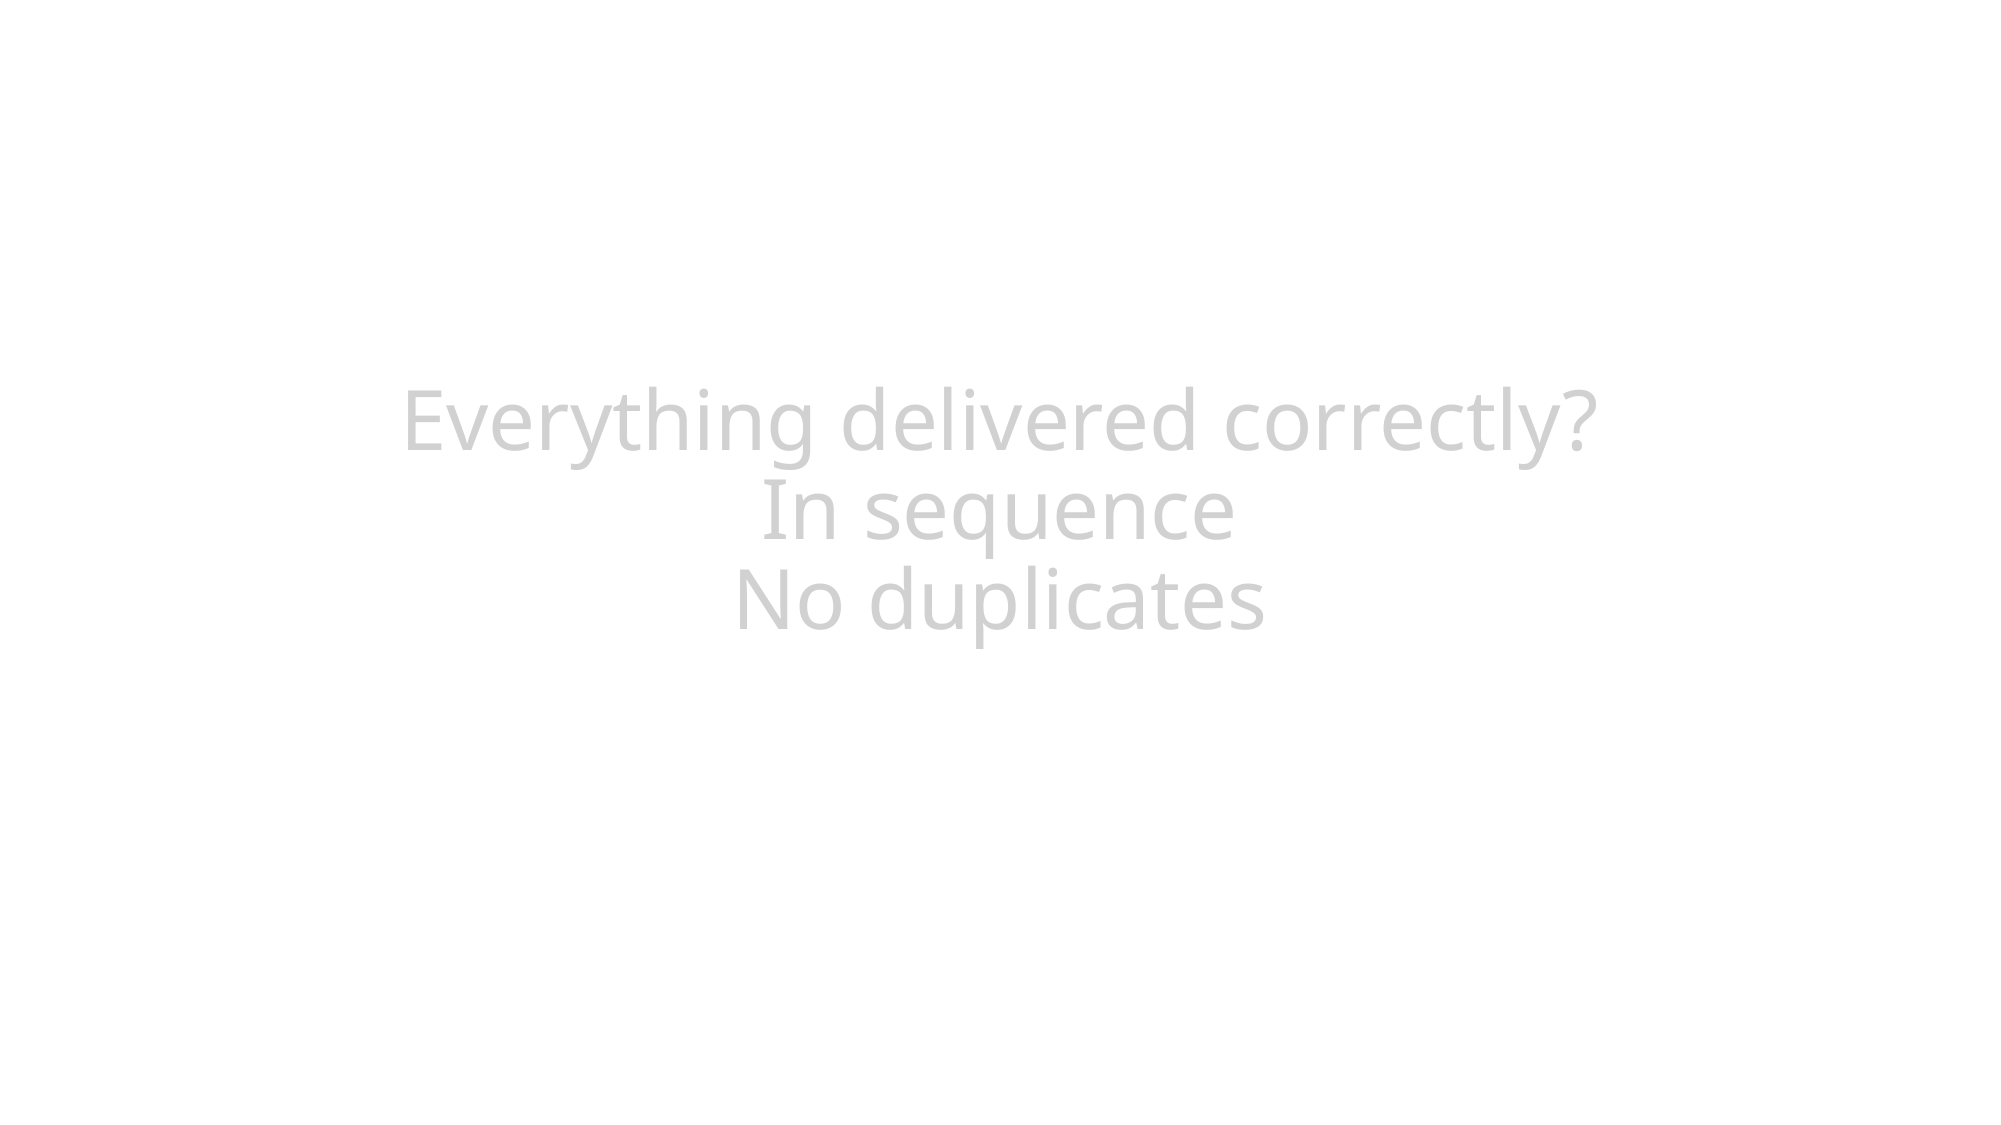

Reliable Data Delivery
Everything delivered correctly?
In sequence
No duplicates